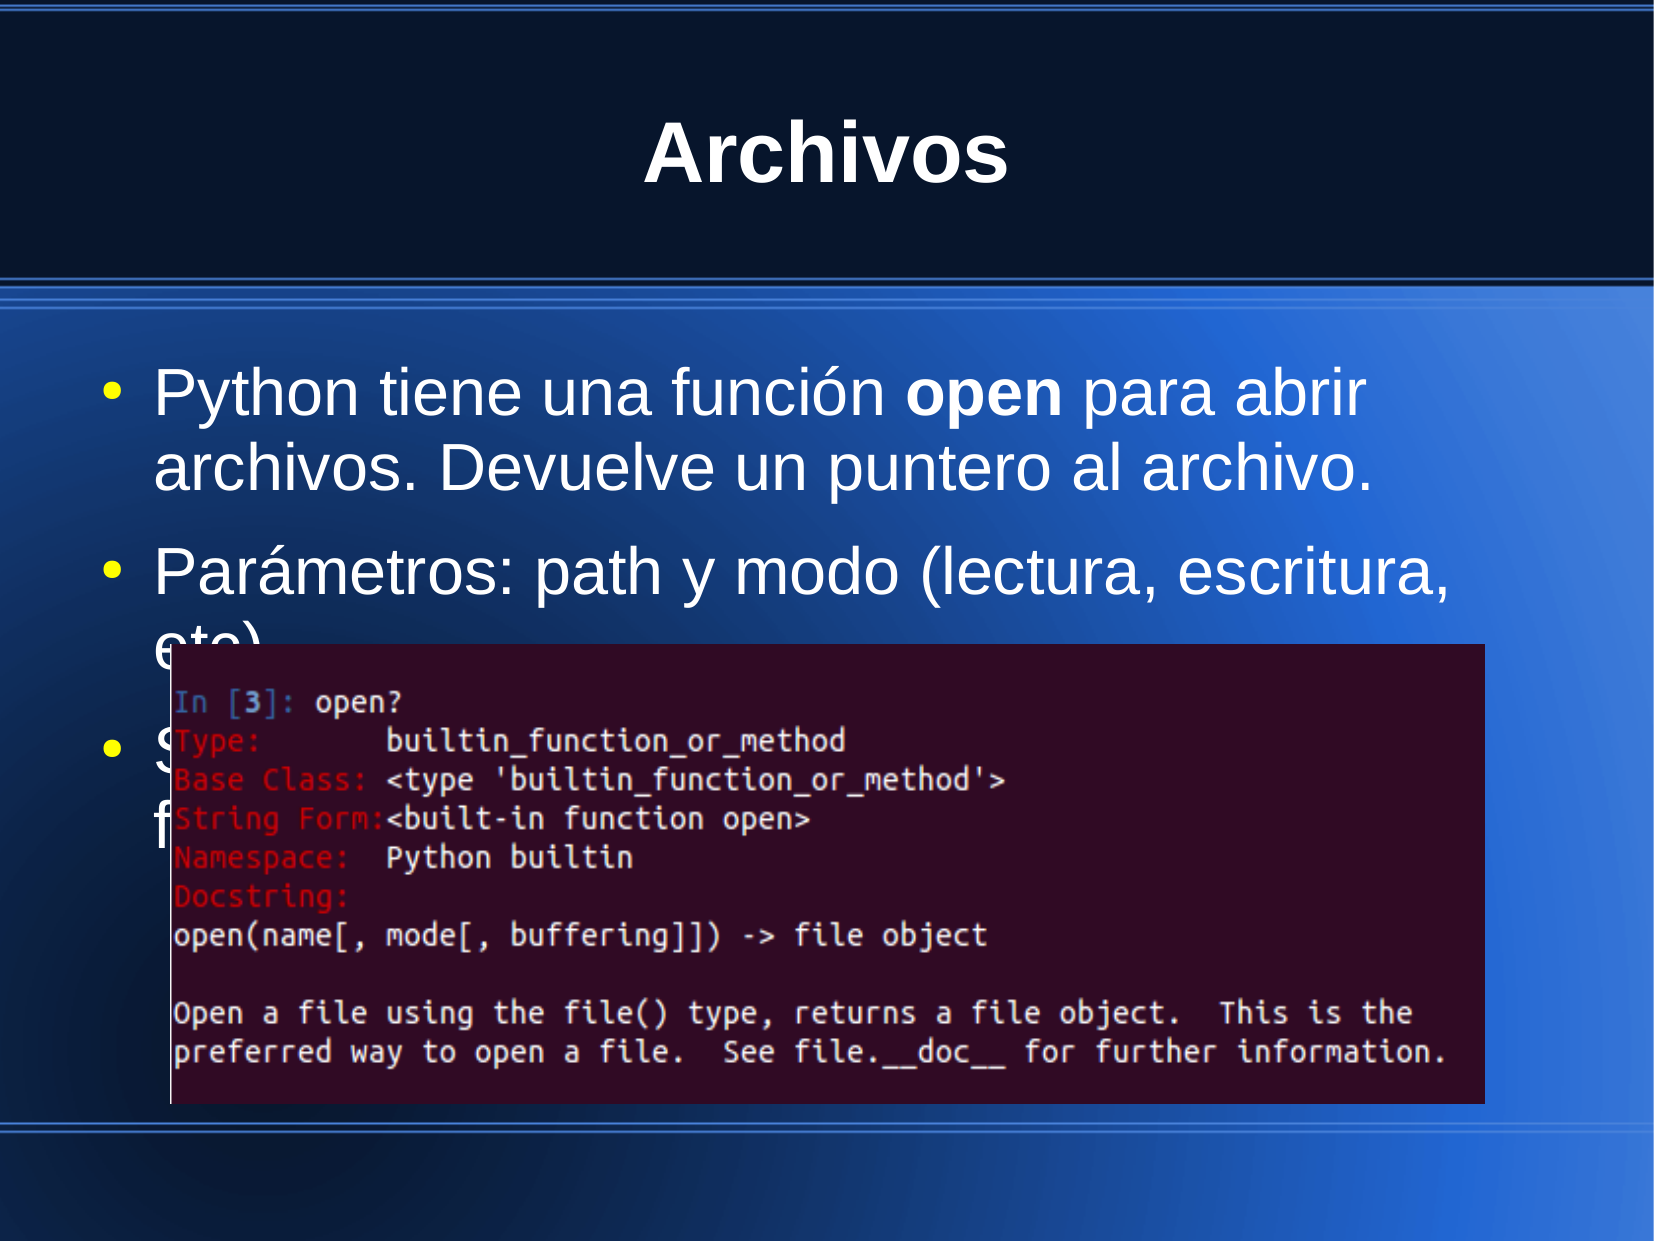

# Archivos
Python tiene una función open para abrir archivos. Devuelve un puntero al archivo.
Parámetros: path y modo (lectura, escritura, etc).
Siempre se deben cerrar los archivos con la función .close del puntero.